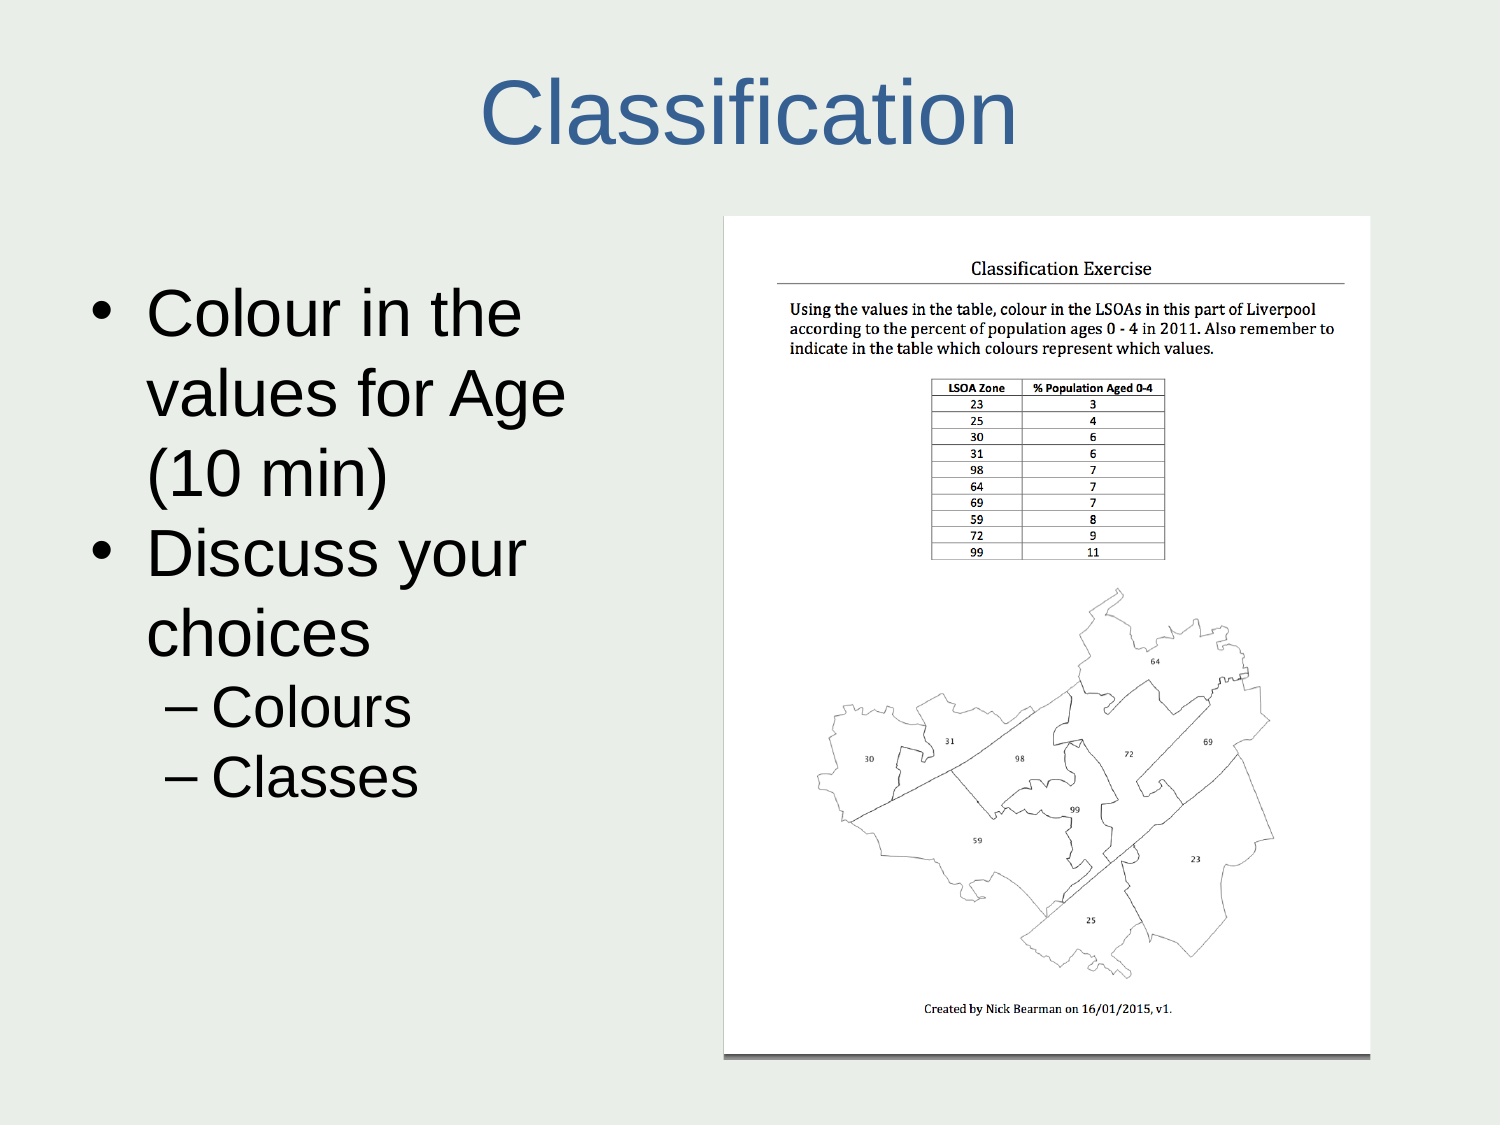

Classification
Colour in the values for Age (10 min)
Discuss your choices
Colours
Classes